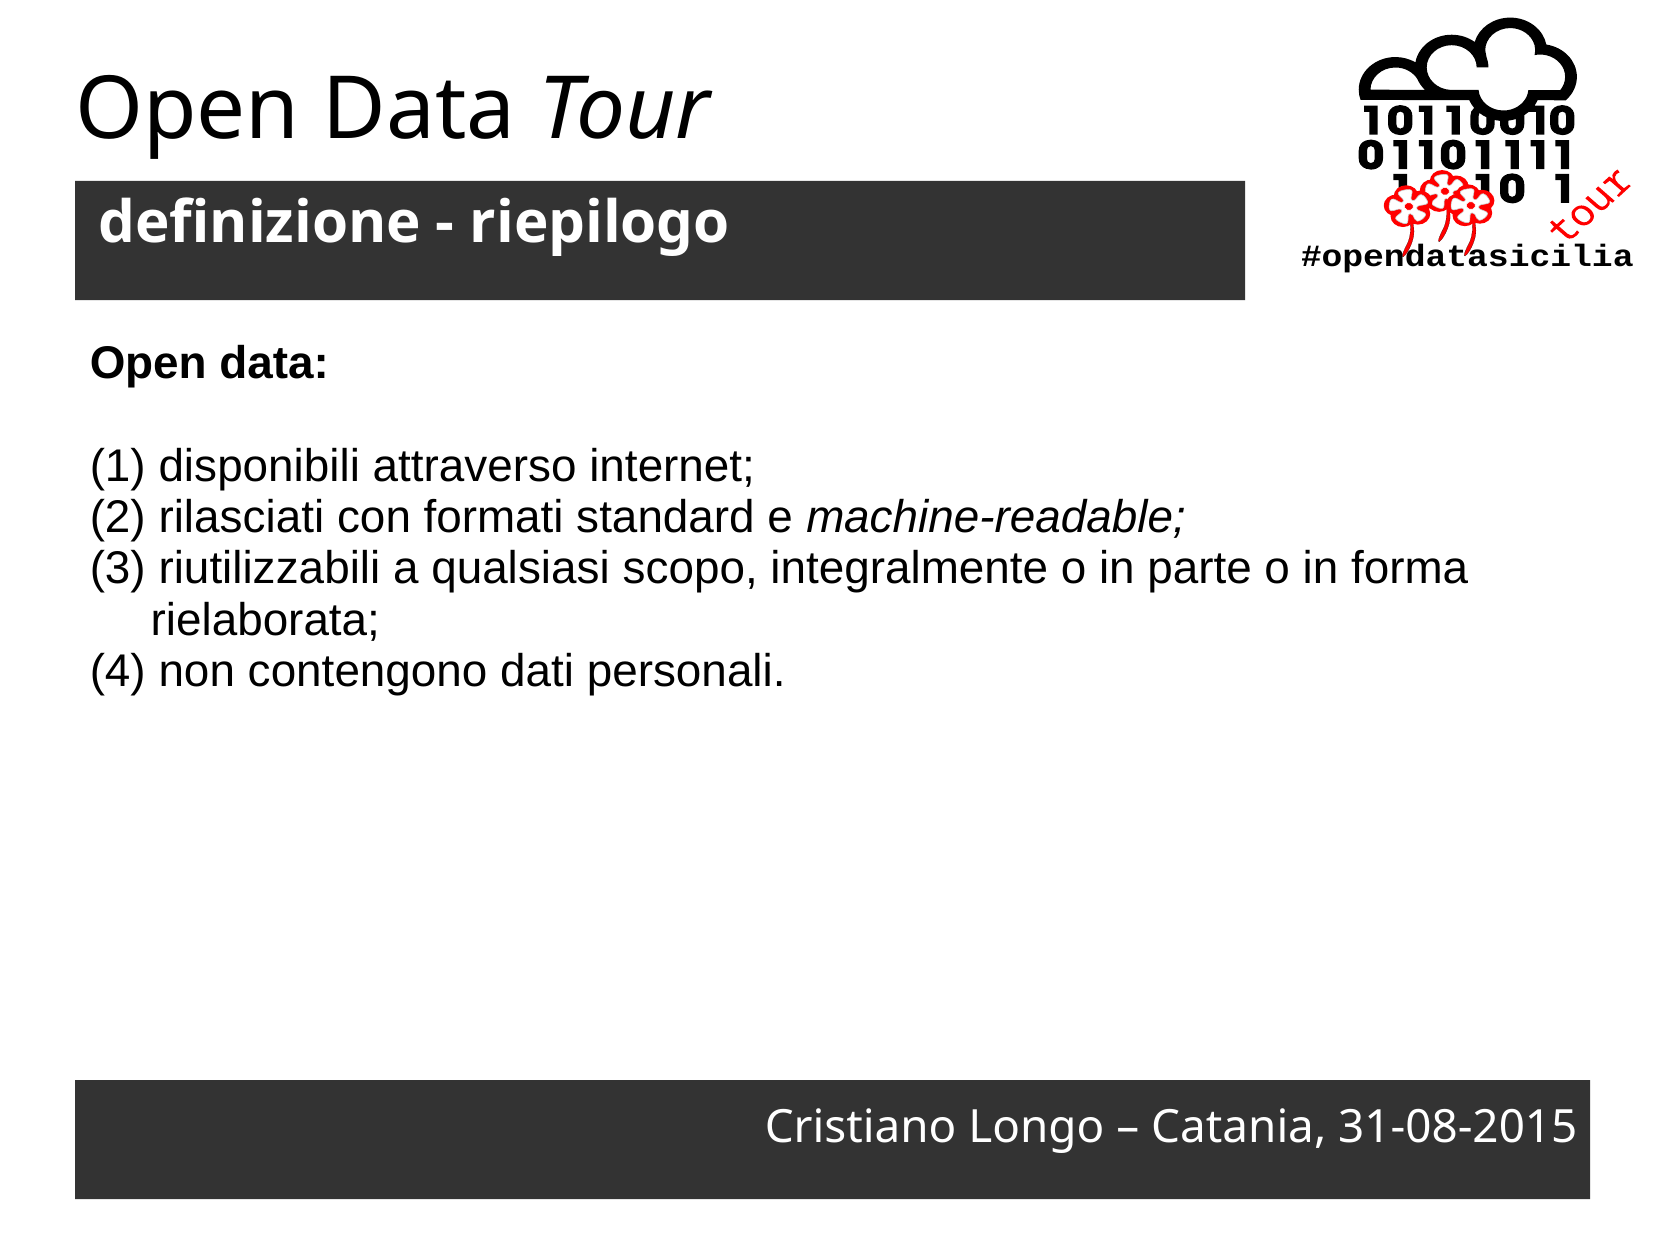

# Open Data Tour
 definizione - riepilogo
Open data:
 disponibili attraverso internet;
 rilasciati con formati standard e machine-readable;
 riutilizzabili a qualsiasi scopo, integralmente o in parte o in forma rielaborata;
 non contengono dati personali.
 Cristiano Longo – Catania, 31-08-2015